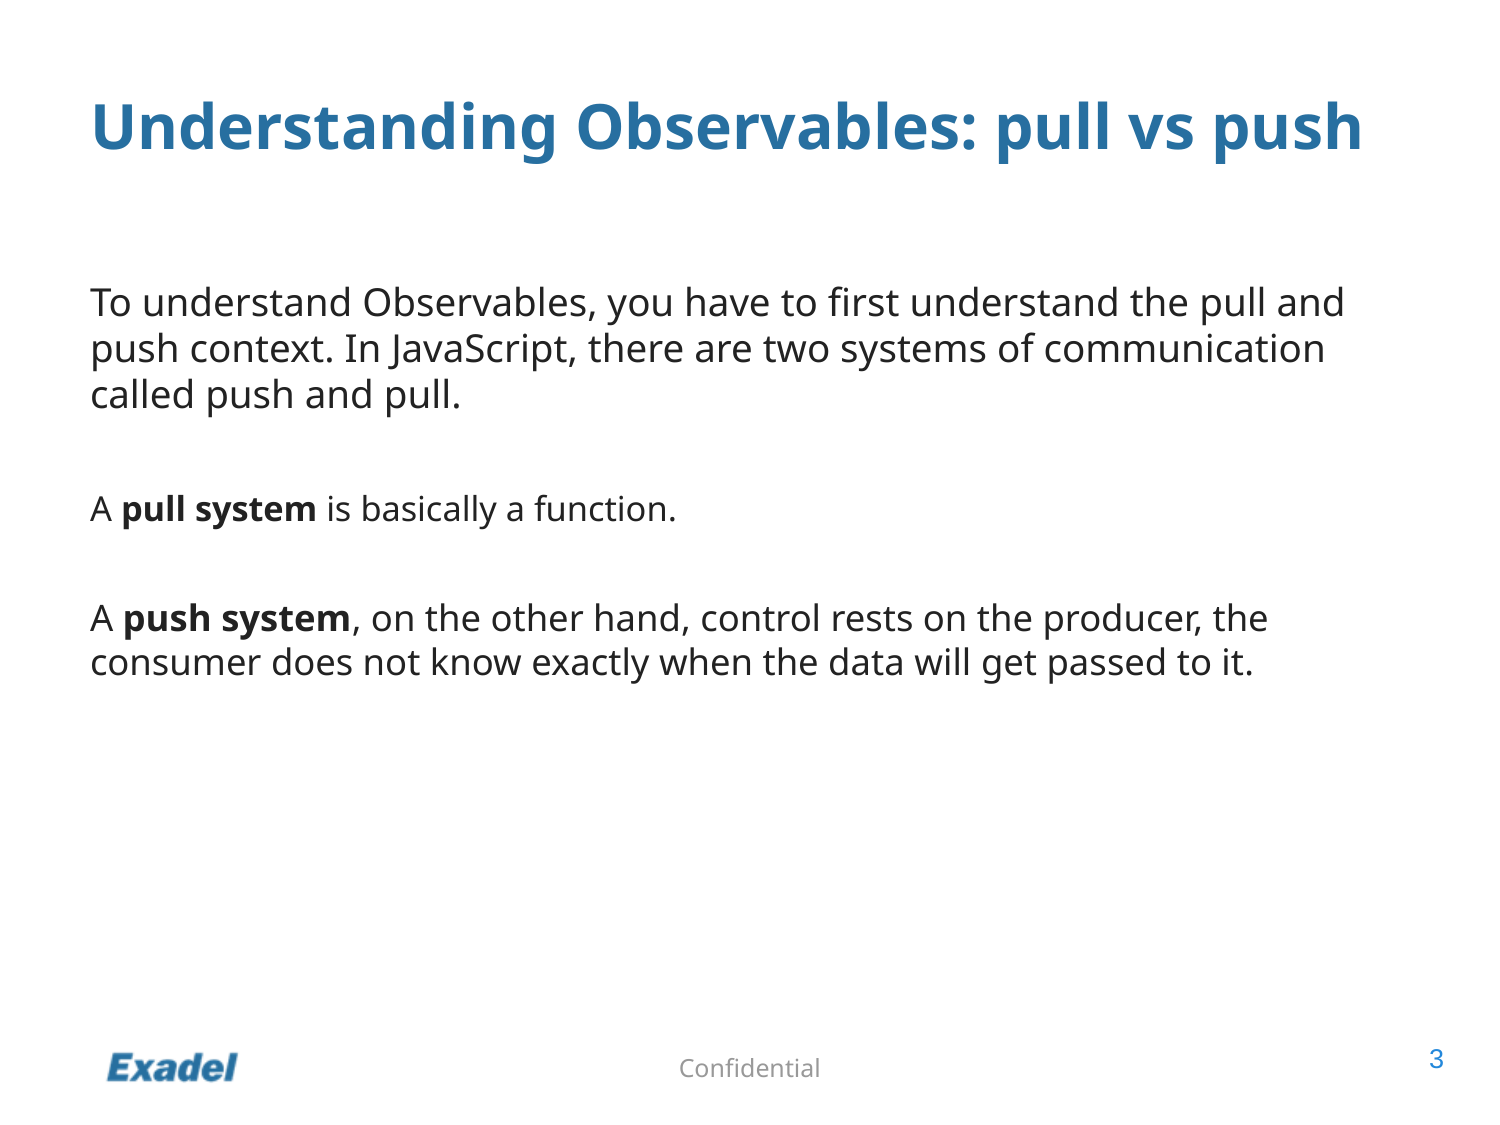

# Understanding Observables: pull vs push
To understand Observables, you have to first understand the pull and push context. In JavaScript, there are two systems of communication called push and pull.
A pull system is basically a function.
A push system, on the other hand, control rests on the producer, the consumer does not know exactly when the data will get passed to it.